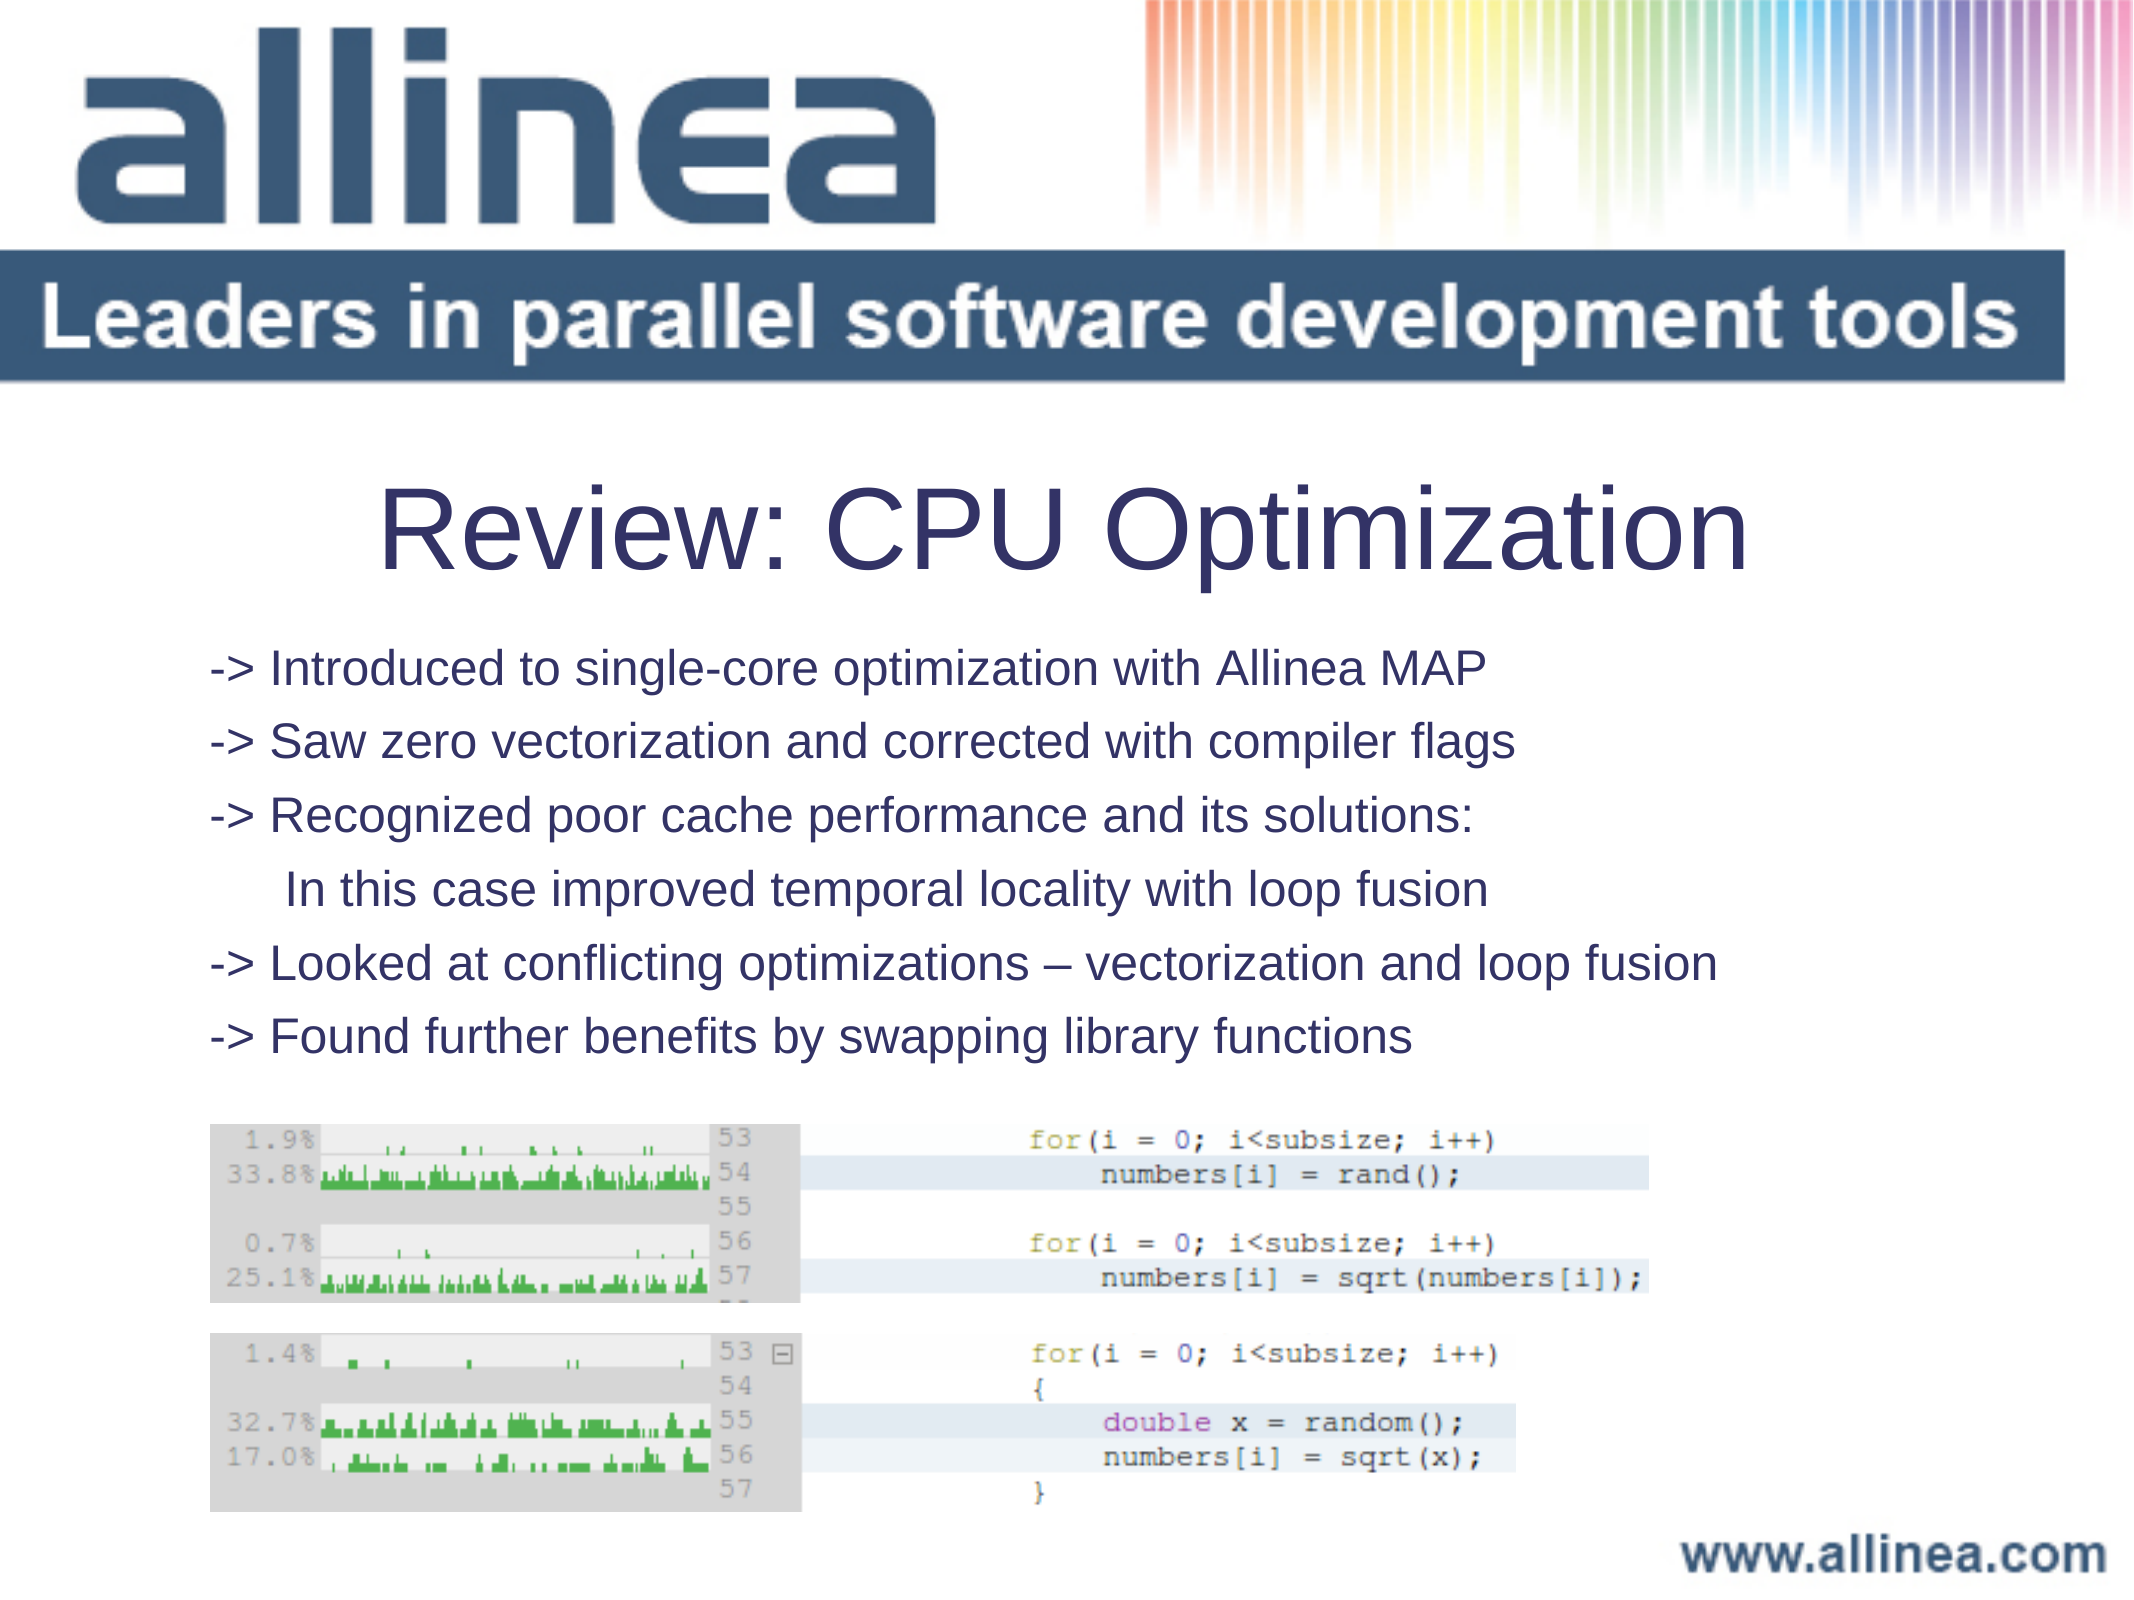

Review: CPU Optimization
-> Introduced to single-core optimization with Allinea MAP
-> Saw zero vectorization and corrected with compiler flags
-> Recognized poor cache performance and its solutions:
In this case improved temporal locality with loop fusion
-> Looked at conflicting optimizations – vectorization and loop fusion
-> Found further benefits by swapping library functions